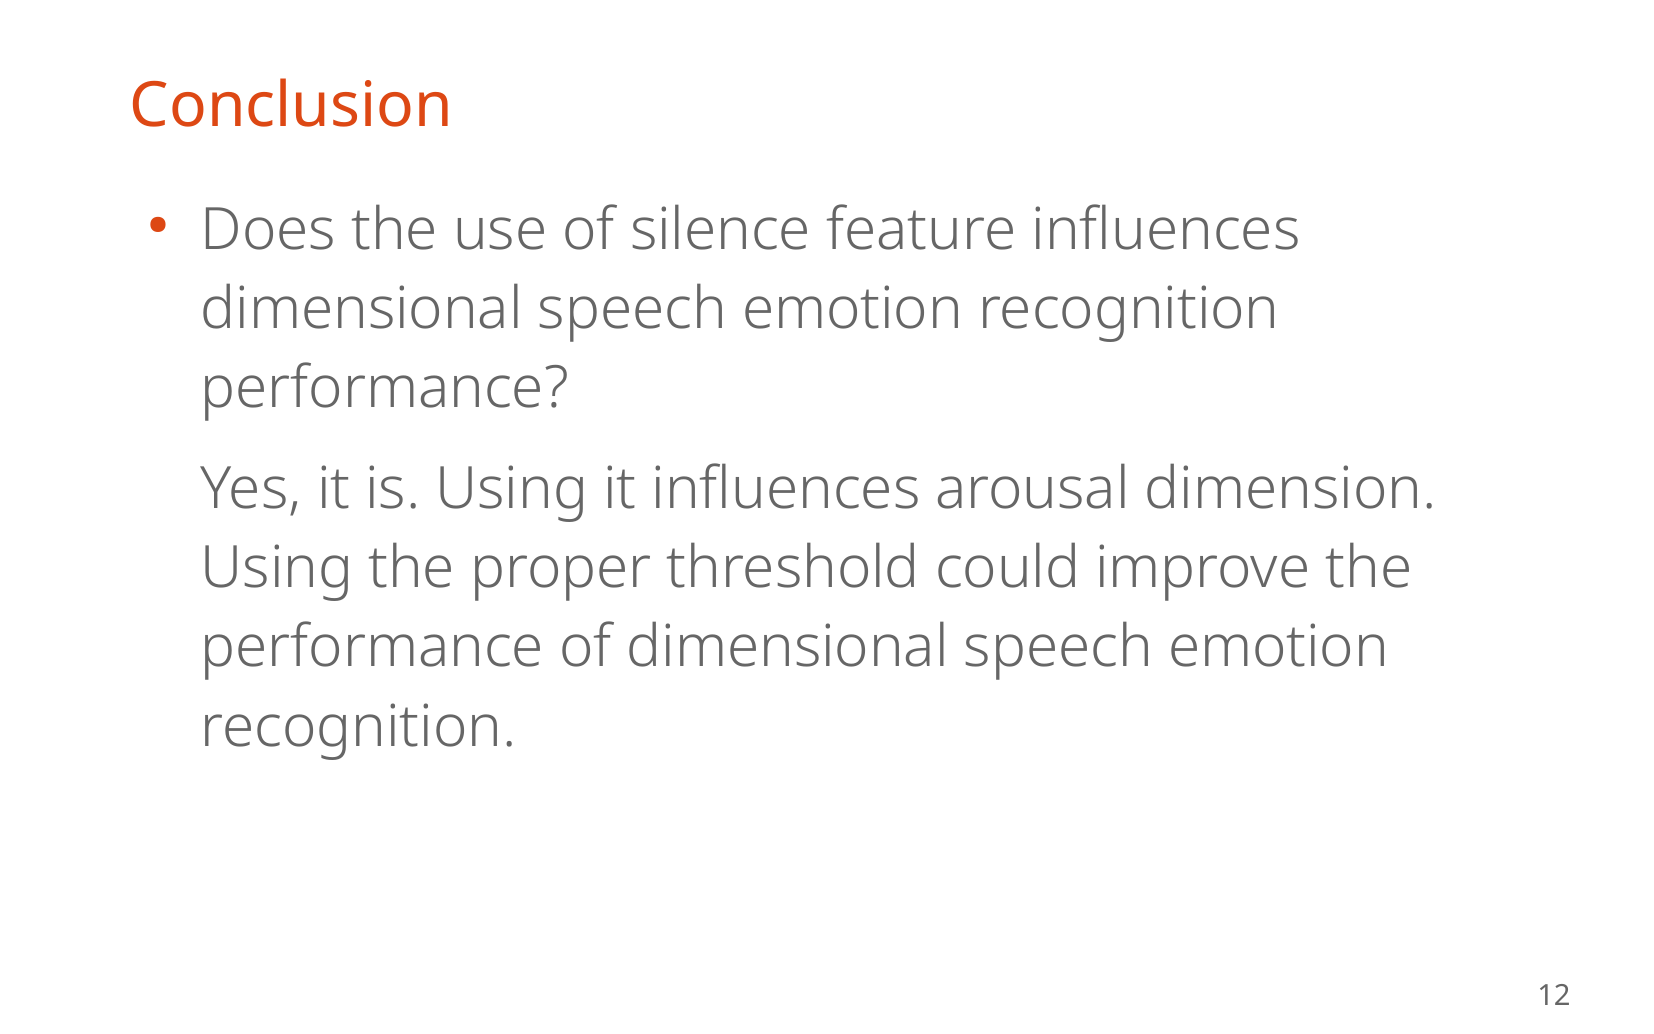

# Conclusion
Does the use of silence feature influences dimensional speech emotion recognition performance?
Yes, it is. Using it influences arousal dimension. Using the proper threshold could improve the performance of dimensional speech emotion recognition.
12